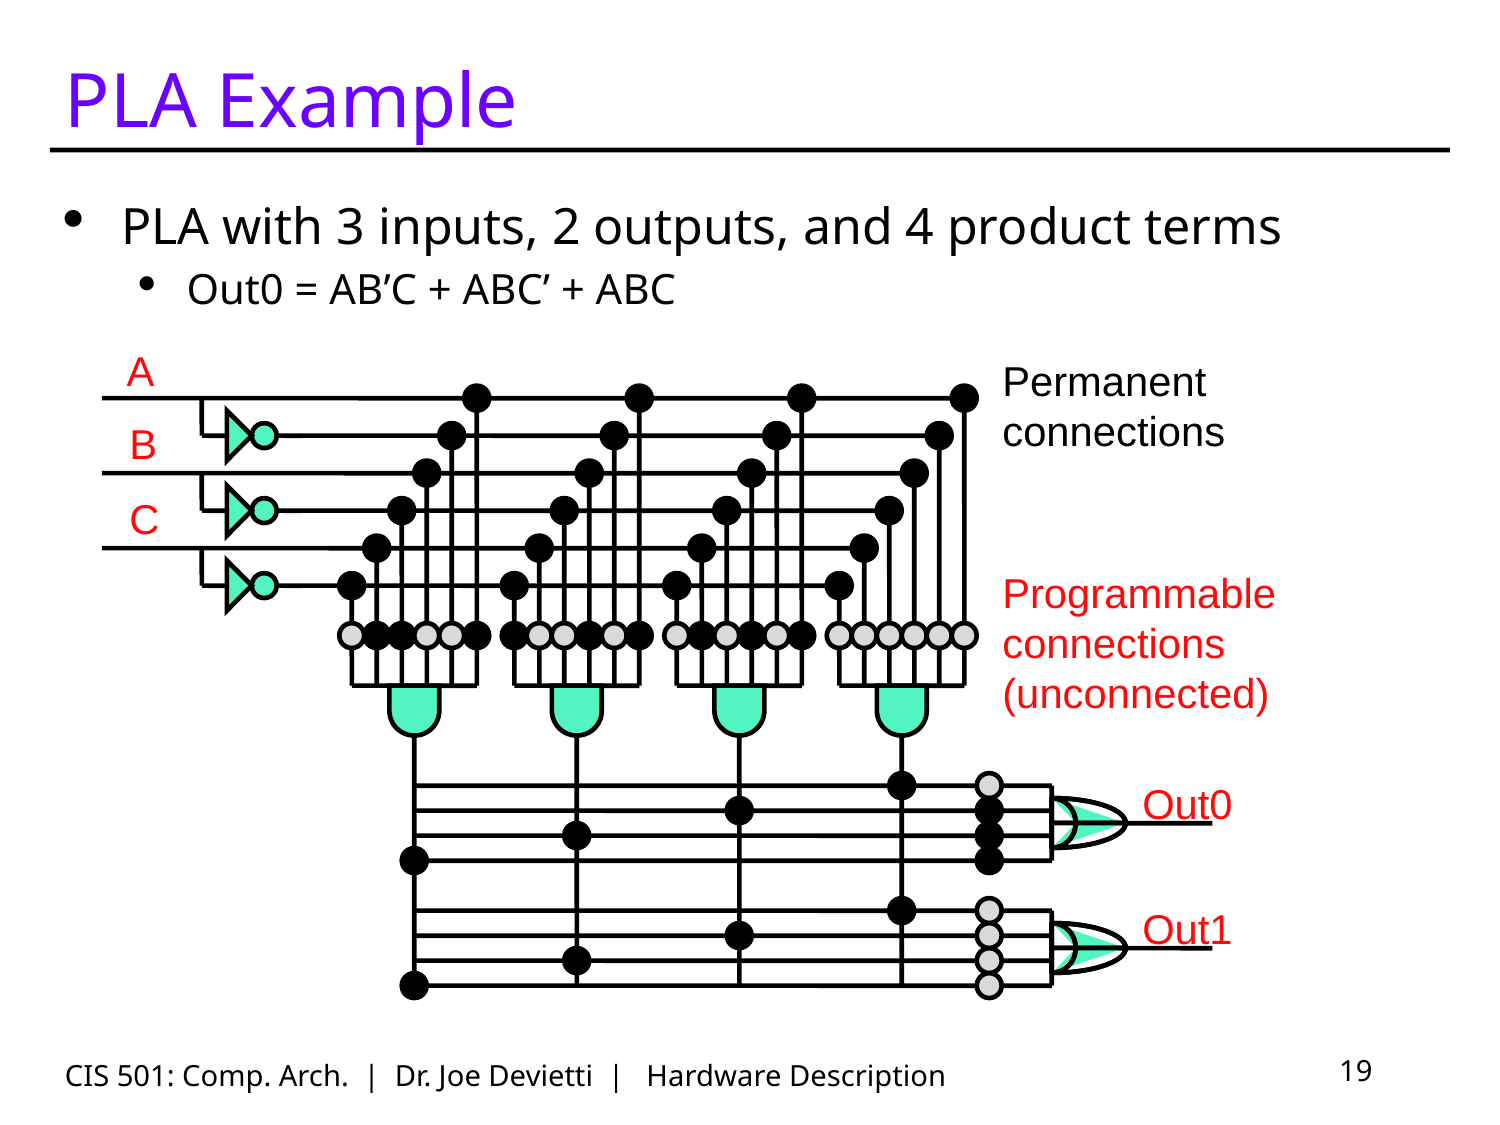

PLA Example
PLA with 3 inputs, 2 outputs, and 4 product terms
Out0 = AB’C + ABC’ + ABC
A
Permanent connections
B
C
Programmable connections (unconnected)
Out0
Out1
CIS 501: Comp. Arch. | Dr. Joe Devietti | Hardware Description